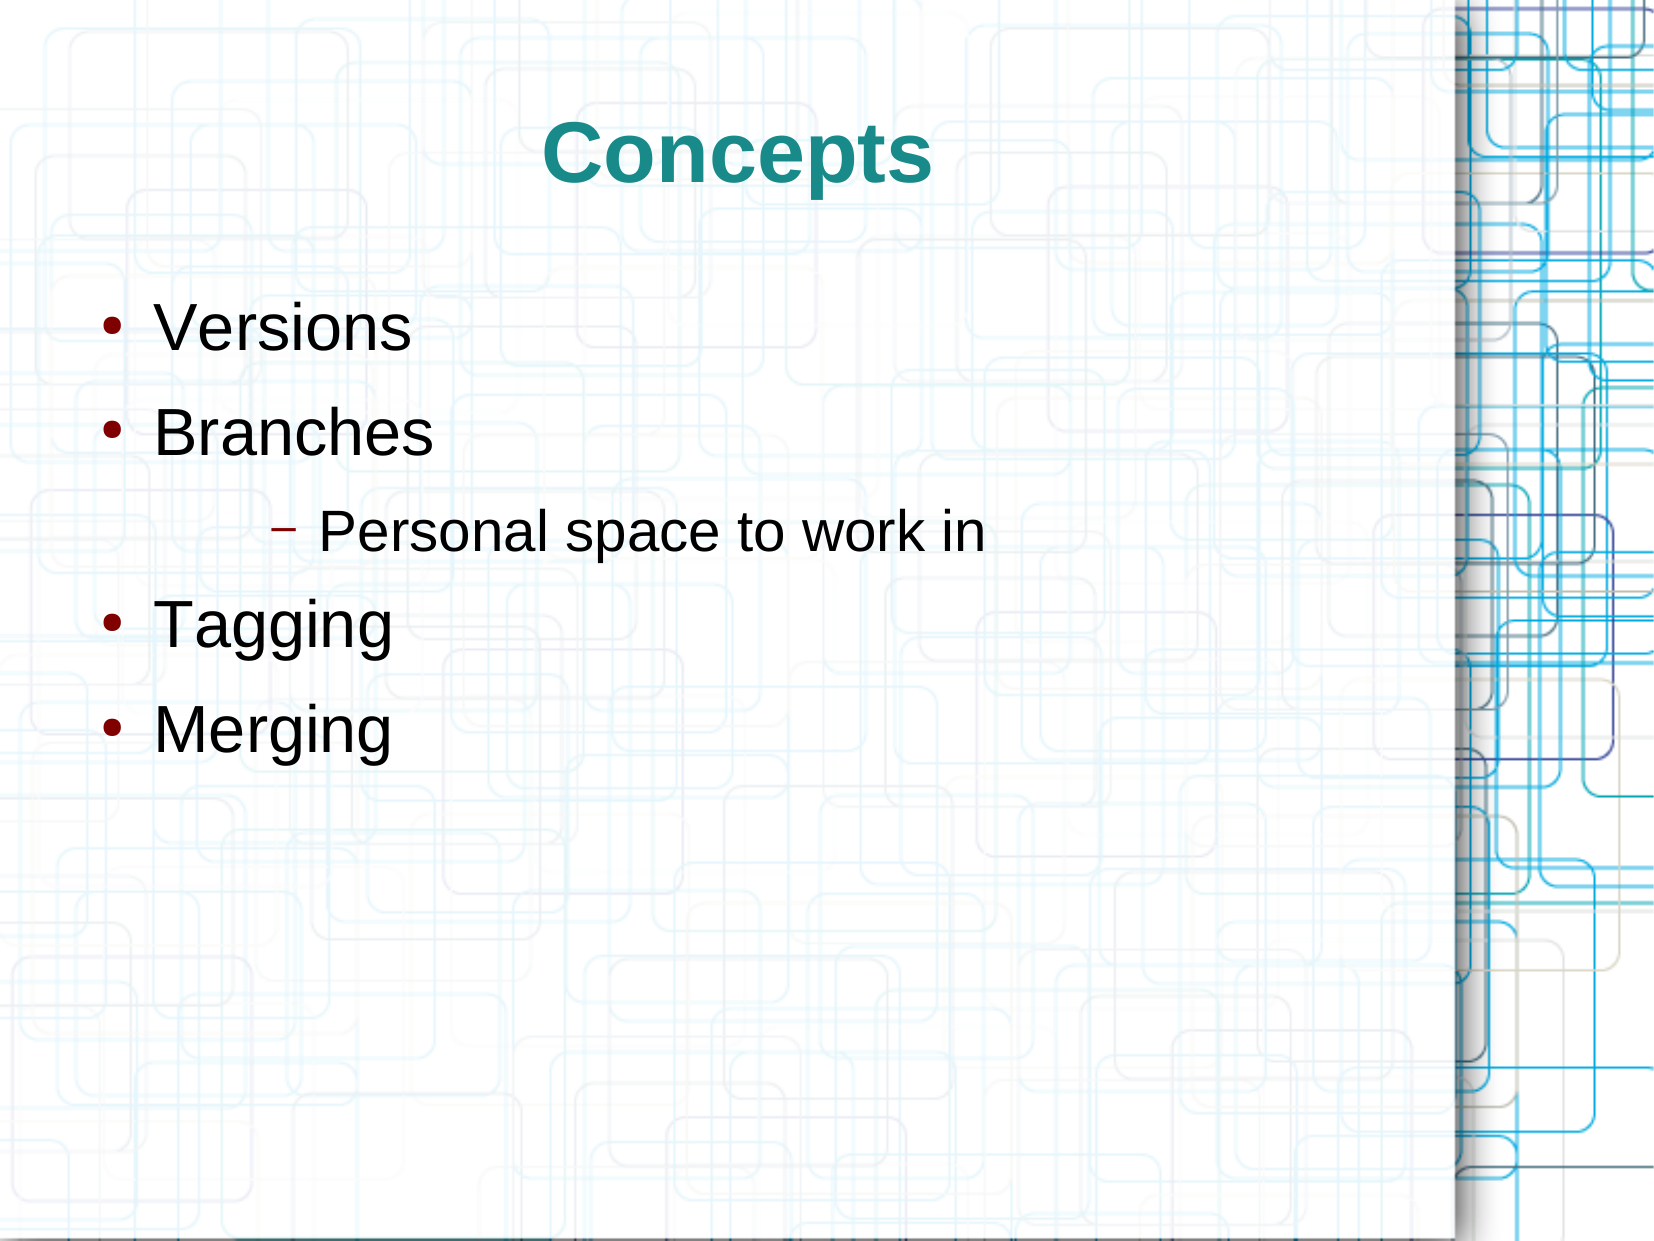

# Concepts
Versions
Branches
Personal space to work in
Tagging
Merging